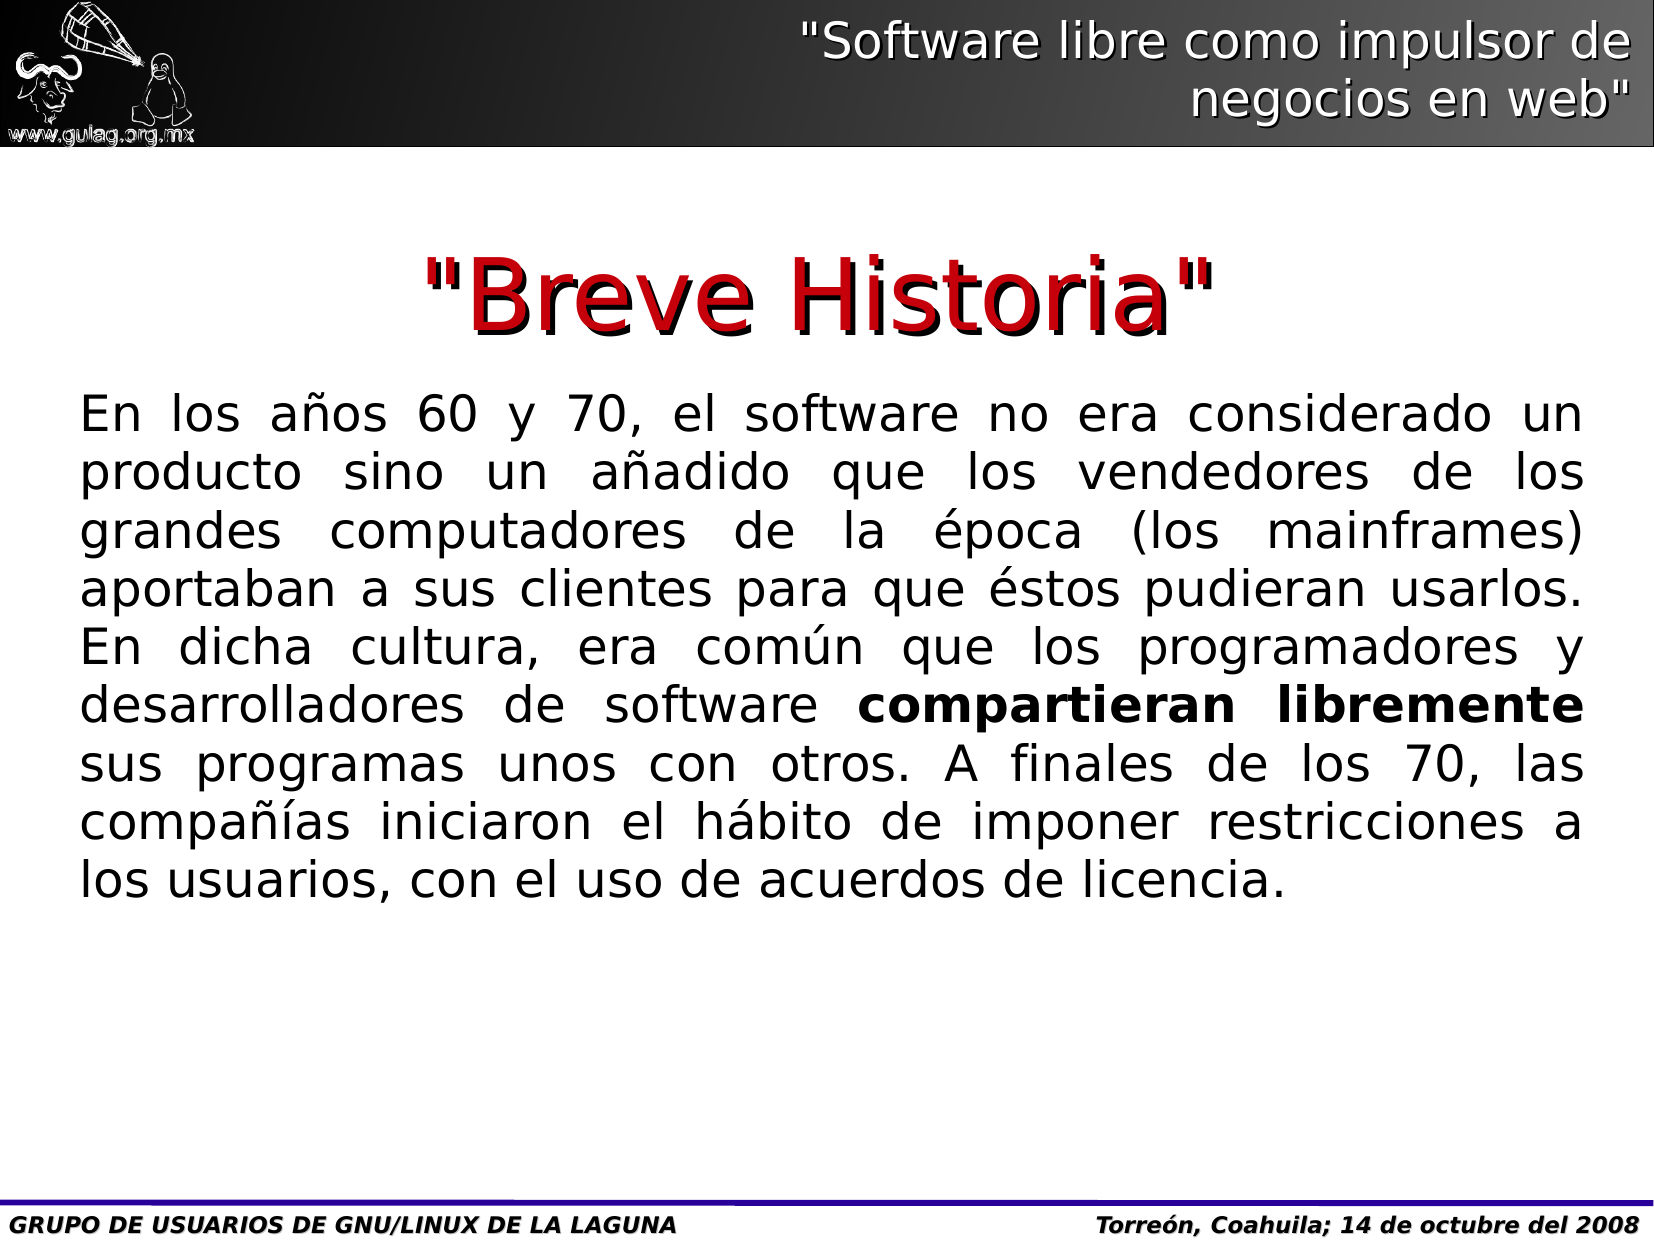

"Software libre como impulsor de negocios en web"
GRUPO DE USUARIOS DE GNU/LINUX DE LA LAGUNA
Torreón, Coahuila; 14 de octubre del 2008
"Breve Historia"
En los años 60 y 70, el software no era considerado un producto sino un añadido que los vendedores de los grandes computadores de la época (los mainframes) aportaban a sus clientes para que éstos pudieran usarlos. En dicha cultura, era común que los programadores y desarrolladores de software compartieran libremente sus programas unos con otros. A finales de los 70, las compañías iniciaron el hábito de imponer restricciones a los usuarios, con el uso de acuerdos de licencia.